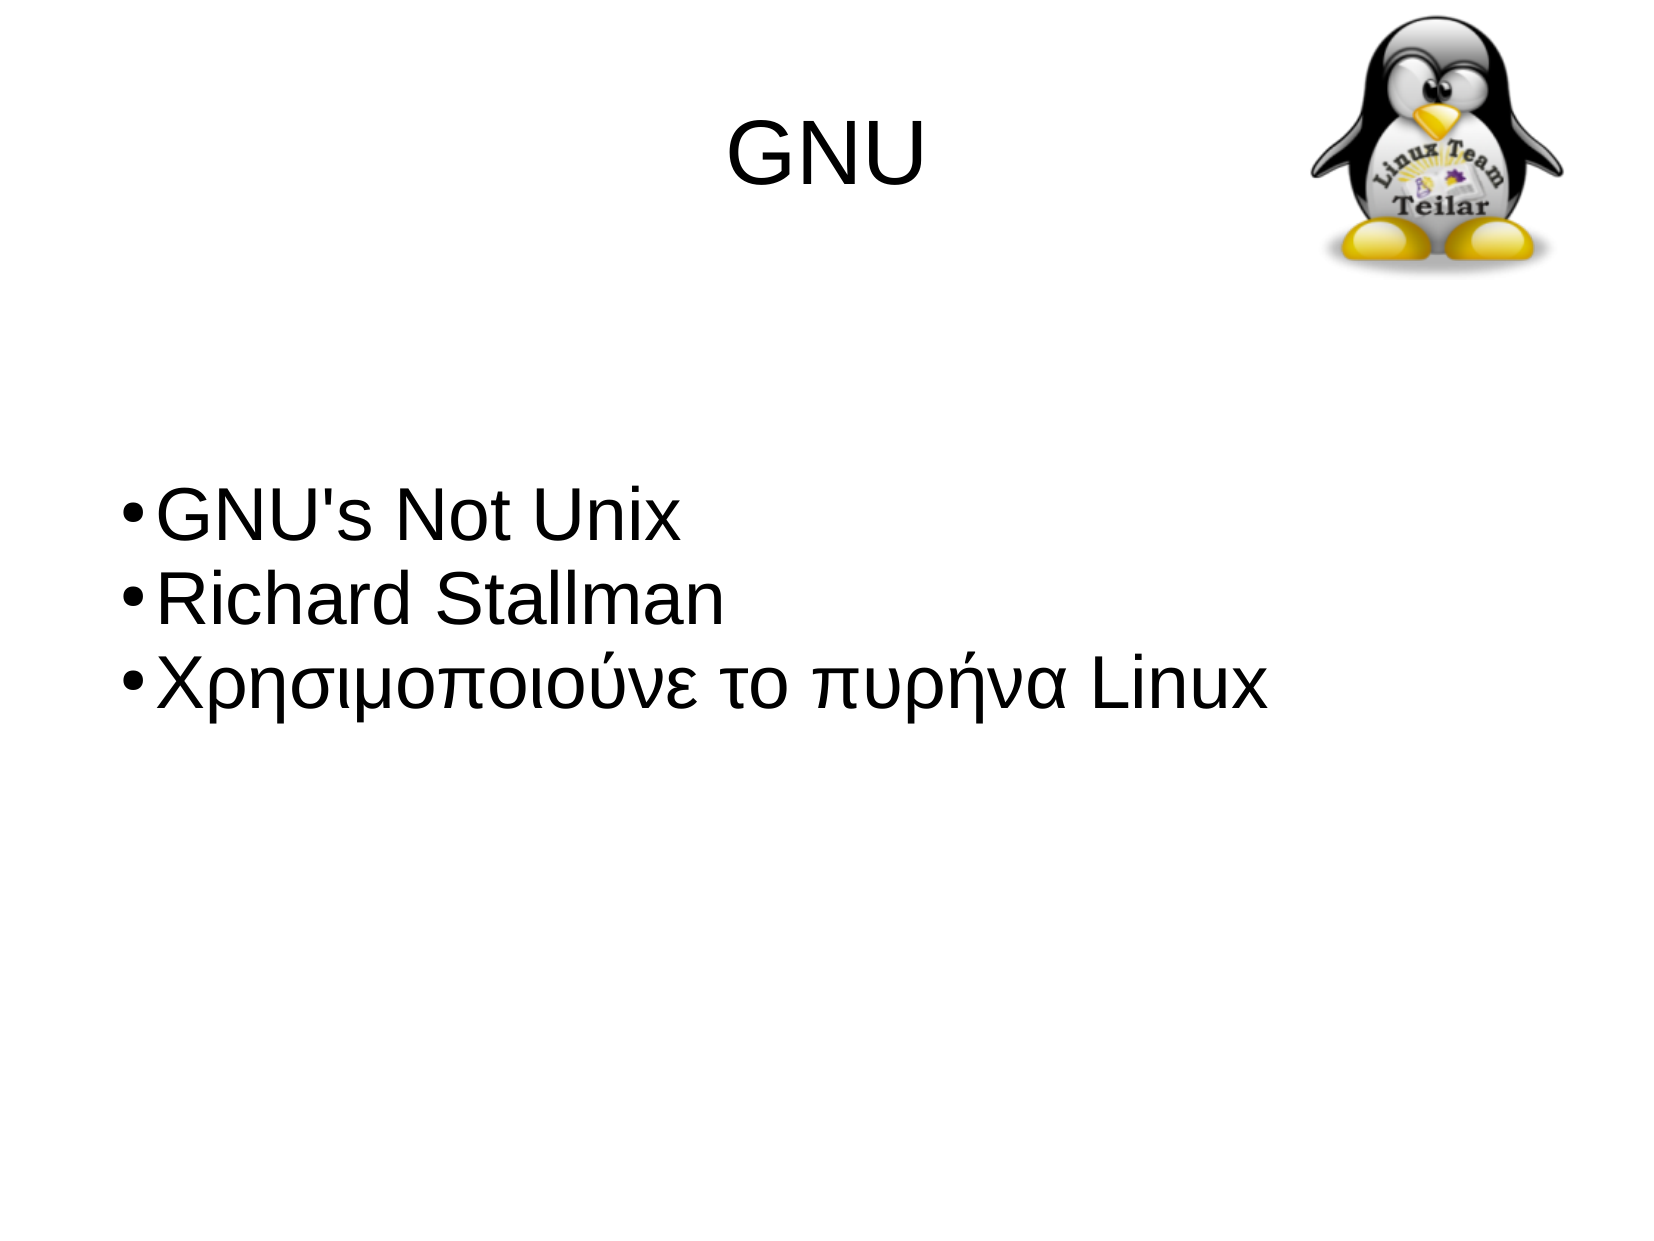

# GNU
GNU's Not Unix
Richard Stallman
Χρησιμοποιούνε το πυρήνα Linux